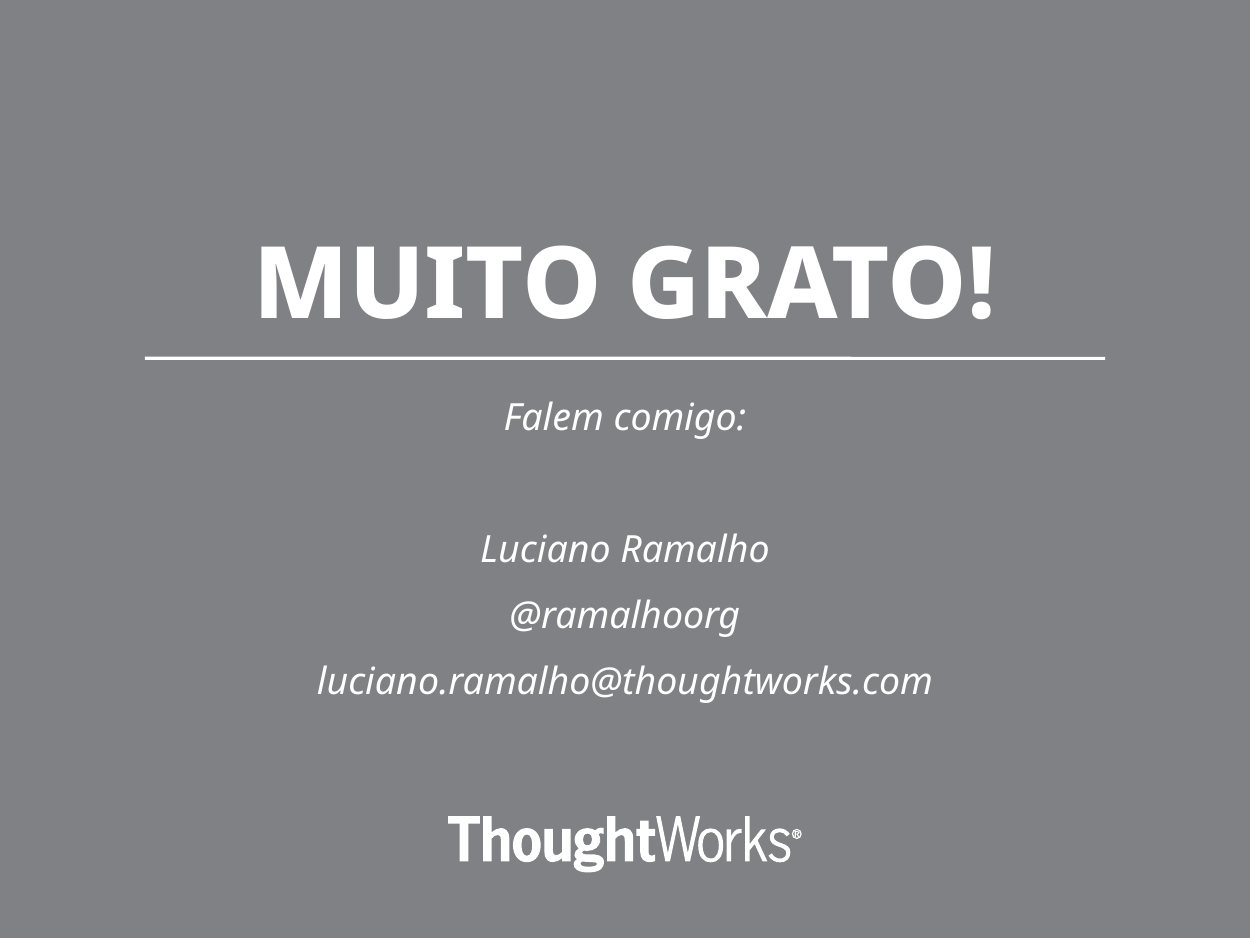

# MUITO GRATO!
Falem comigo:
Luciano Ramalho
@ramalhoorg
luciano.ramalho@thoughtworks.com